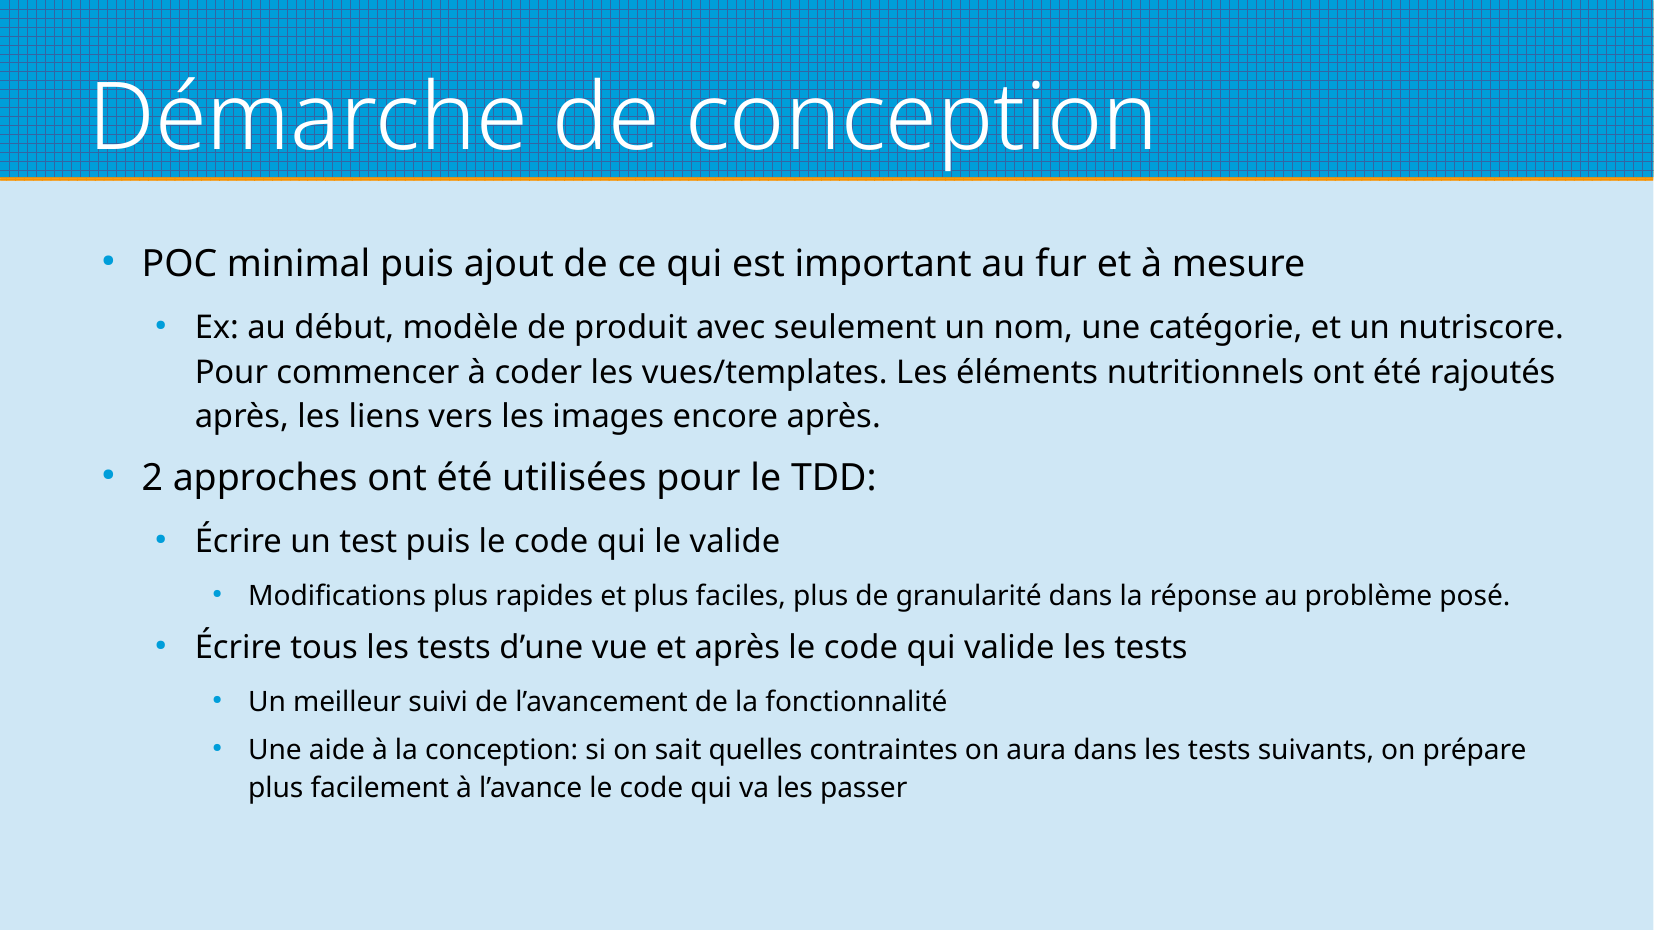

# Démarche de conception
POC minimal puis ajout de ce qui est important au fur et à mesure
Ex: au début, modèle de produit avec seulement un nom, une catégorie, et un nutriscore. Pour commencer à coder les vues/templates. Les éléments nutritionnels ont été rajoutés après, les liens vers les images encore après.
2 approches ont été utilisées pour le TDD:
Écrire un test puis le code qui le valide
Modifications plus rapides et plus faciles, plus de granularité dans la réponse au problème posé.
Écrire tous les tests d’une vue et après le code qui valide les tests
Un meilleur suivi de l’avancement de la fonctionnalité
Une aide à la conception: si on sait quelles contraintes on aura dans les tests suivants, on prépare plus facilement à l’avance le code qui va les passer